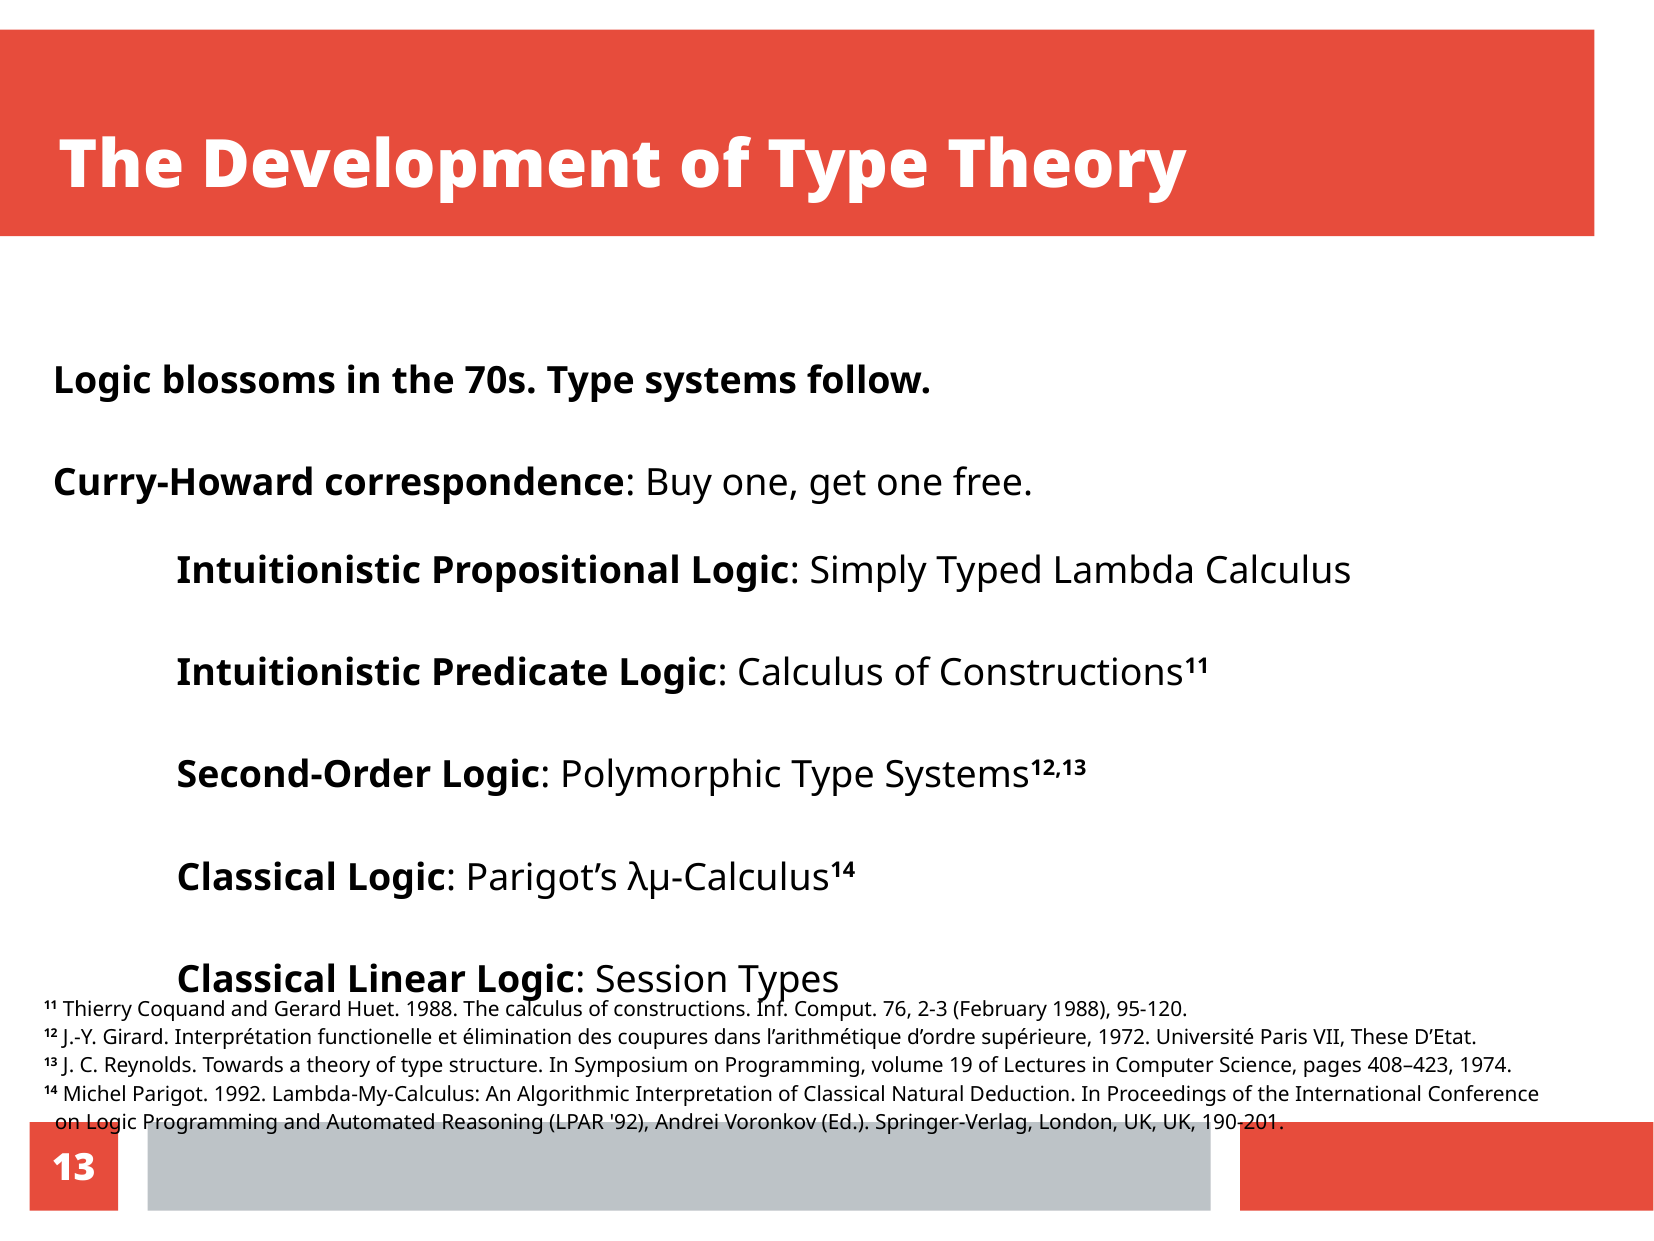

# The Development of Type Theory
Logic blossoms in the 70s. Type systems follow.
Curry-Howard correspondence: Buy one, get one free.
Intuitionistic Propositional Logic: Simply Typed Lambda Calculus
Intuitionistic Predicate Logic: Calculus of Constructions11
Second-Order Logic: Polymorphic Type Systems12,13
Classical Logic: Parigot’s λµ-Calculus14
Classical Linear Logic: Session Types
11 Thierry Coquand and Gerard Huet. 1988. The calculus of constructions. Inf. Comput. 76, 2-3 (February 1988), 95-120.
12 J.-Y. Girard. Interprétation functionelle et élimination des coupures dans l’arithmétique d’ordre supérieure, 1972. Université Paris VII, These D’Etat.
13 J. C. Reynolds. Towards a theory of type structure. In Symposium on Programming, volume 19 of Lectures in Computer Science, pages 408–423, 1974.
14 Michel Parigot. 1992. Lambda-My-Calculus: An Algorithmic Interpretation of Classical Natural Deduction. In Proceedings of the International Conference
 on Logic Programming and Automated Reasoning (LPAR '92), Andrei Voronkov (Ed.). Springer-Verlag, London, UK, UK, 190-201.
13